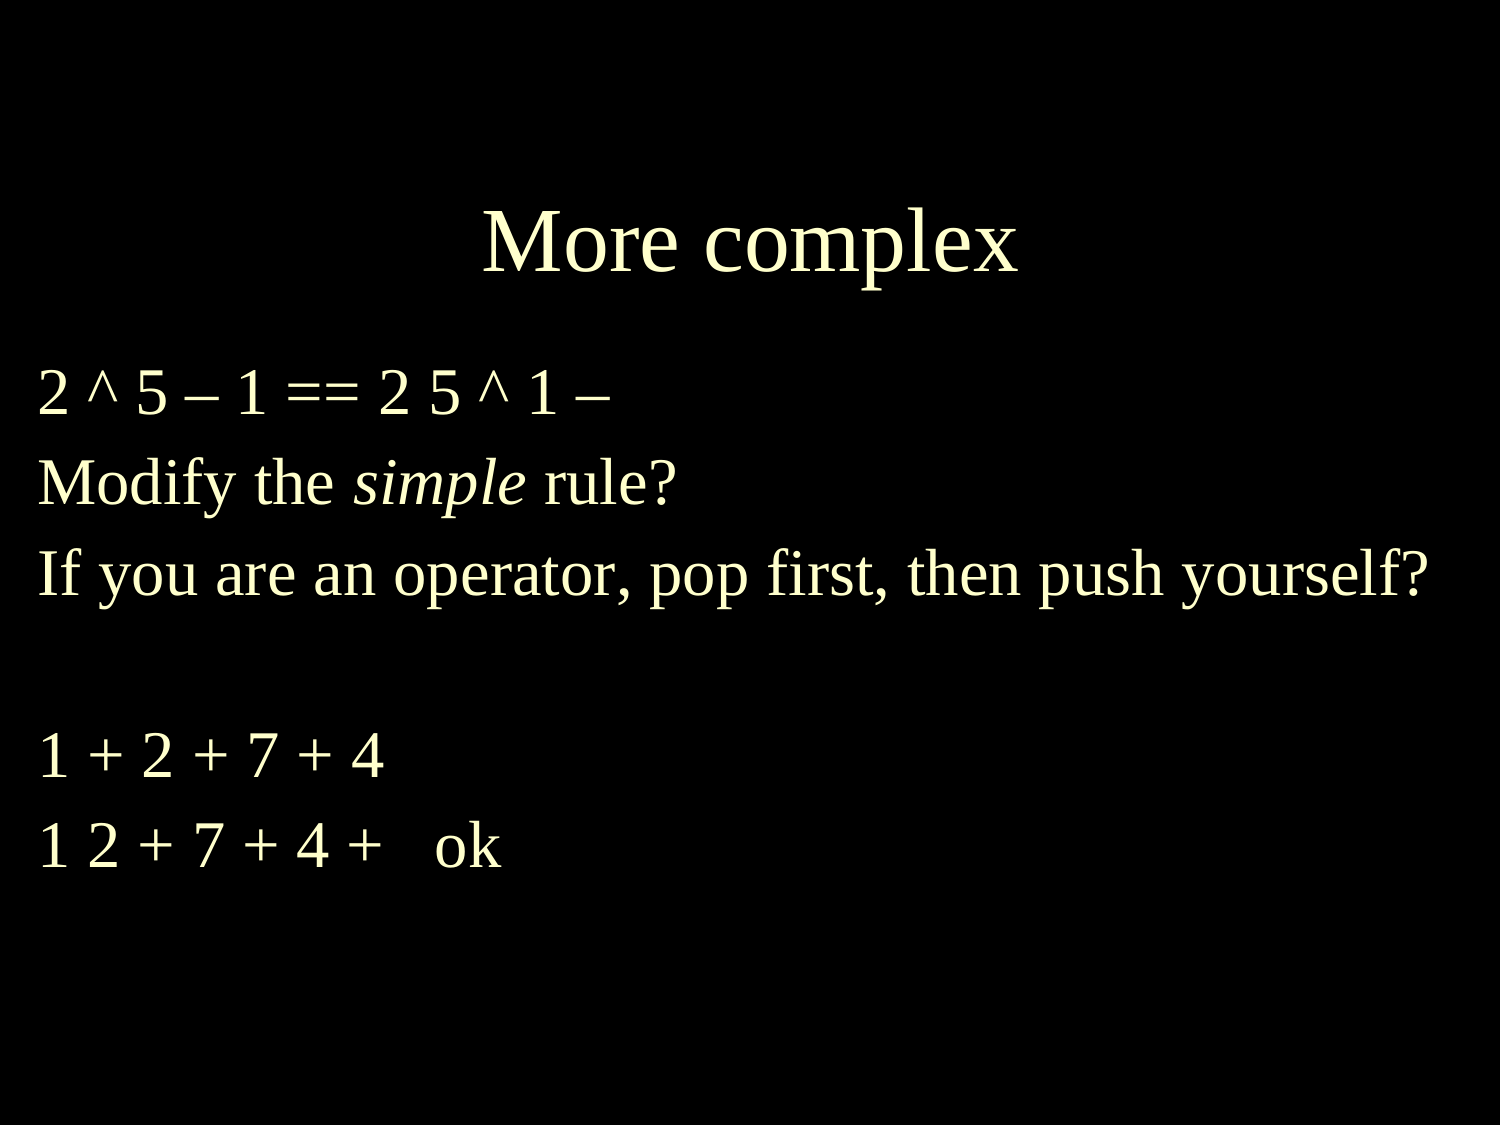

# More complex
2 ^ 5 – 1 == 2 5 ^ 1 –
Modify the simple rule?
If you are an operator, pop first, then push yourself?
1 + 2 + 7 + 4
1 2 + 7 + 4 + ok